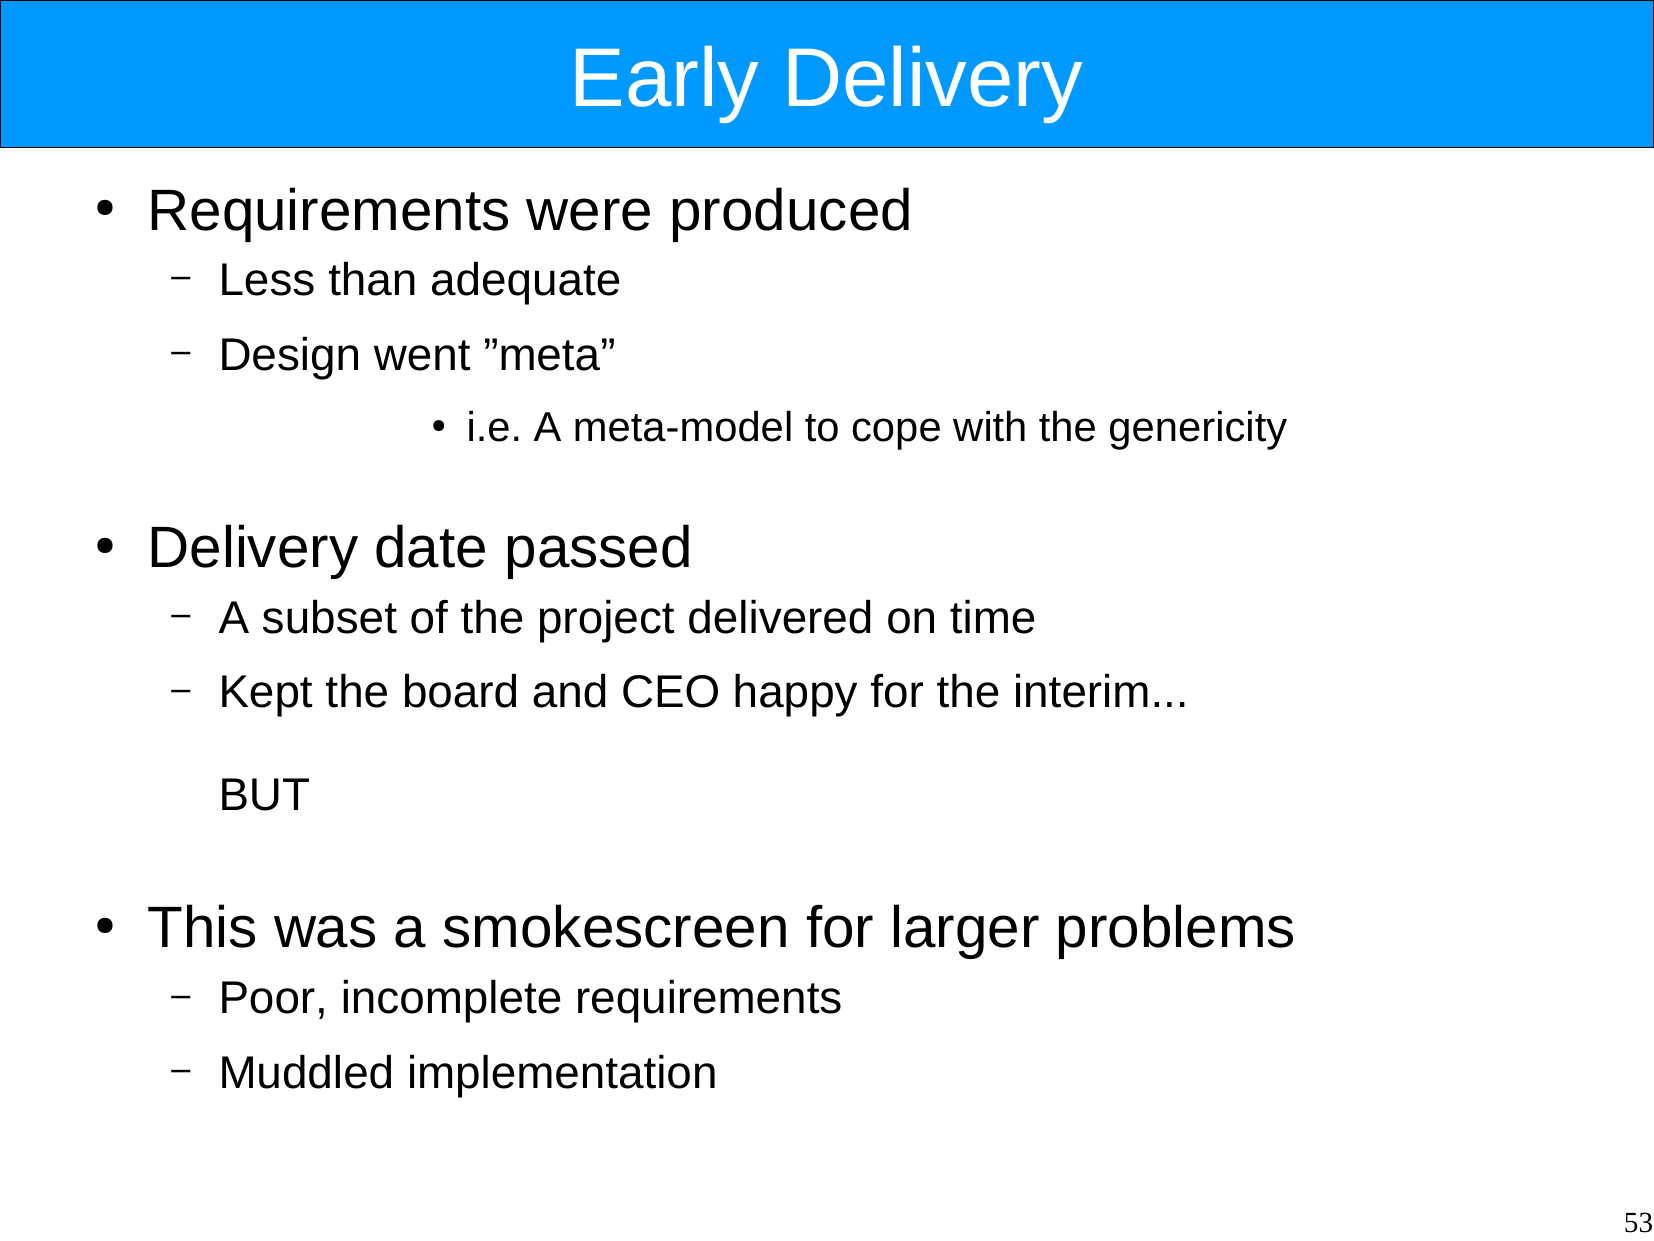

# Early Delivery
Requirements were produced
Less than adequate
Design went ”meta”
i.e. A meta-model to cope with the genericity
Delivery date passed
A subset of the project delivered on time
Kept the board and CEO happy for the interim...
BUT
This was a smokescreen for larger problems
Poor, incomplete requirements
Muddled implementation
53